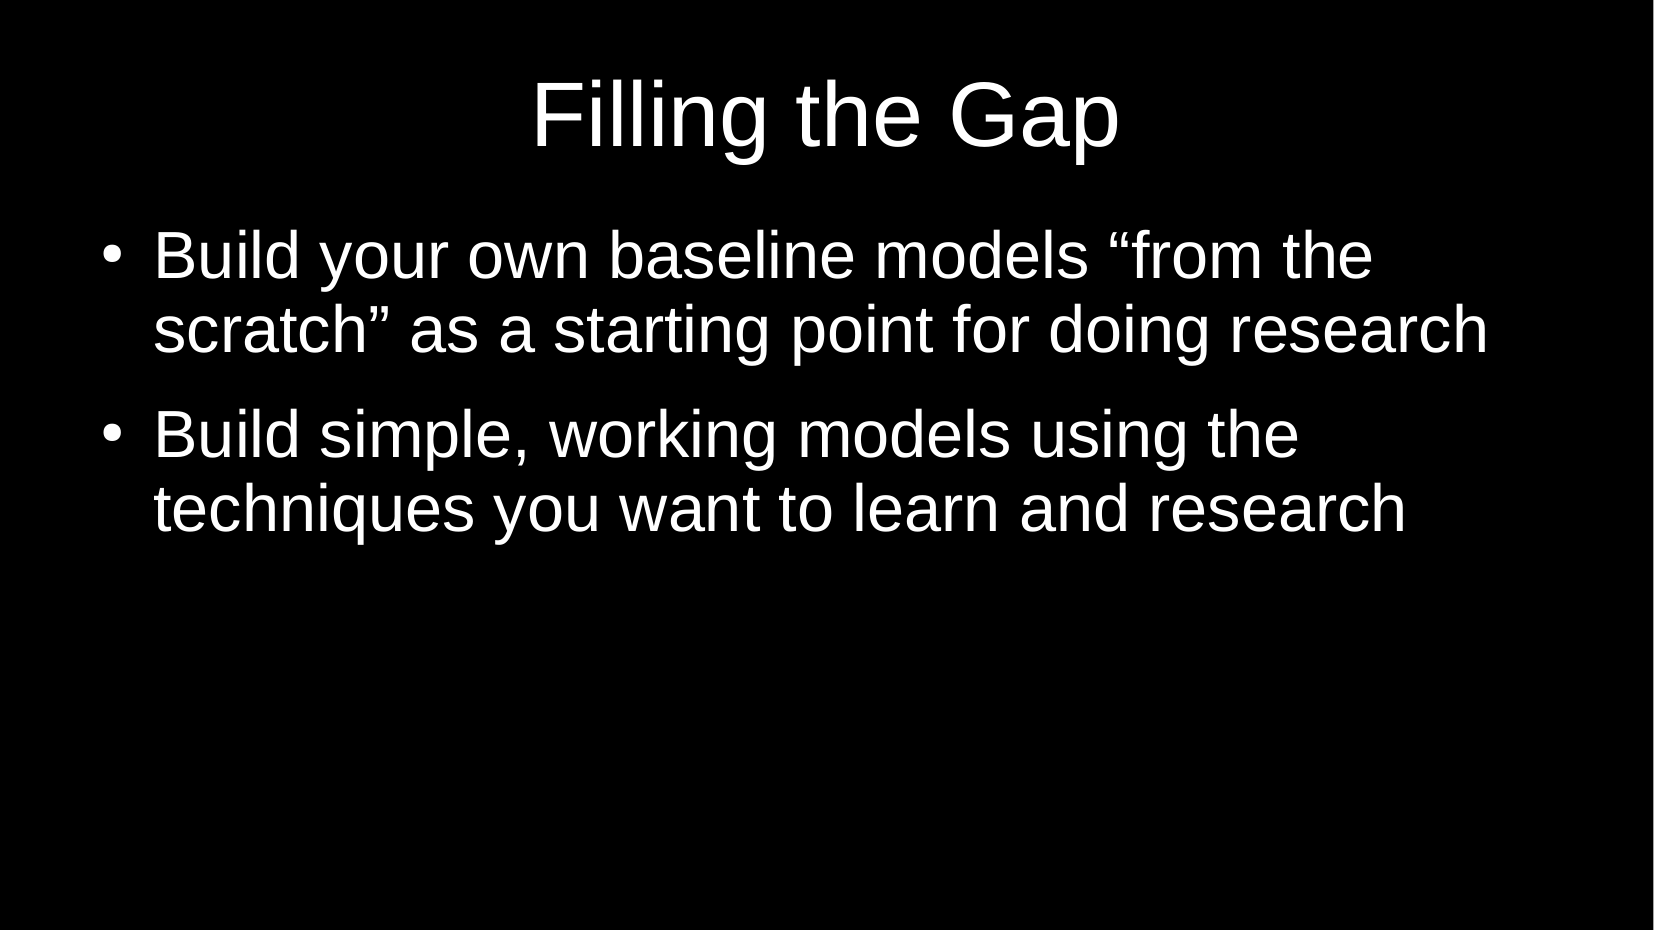

# Filling the Gap
Build your own baseline models “from the scratch” as a starting point for doing research
Build simple, working models using the techniques you want to learn and research